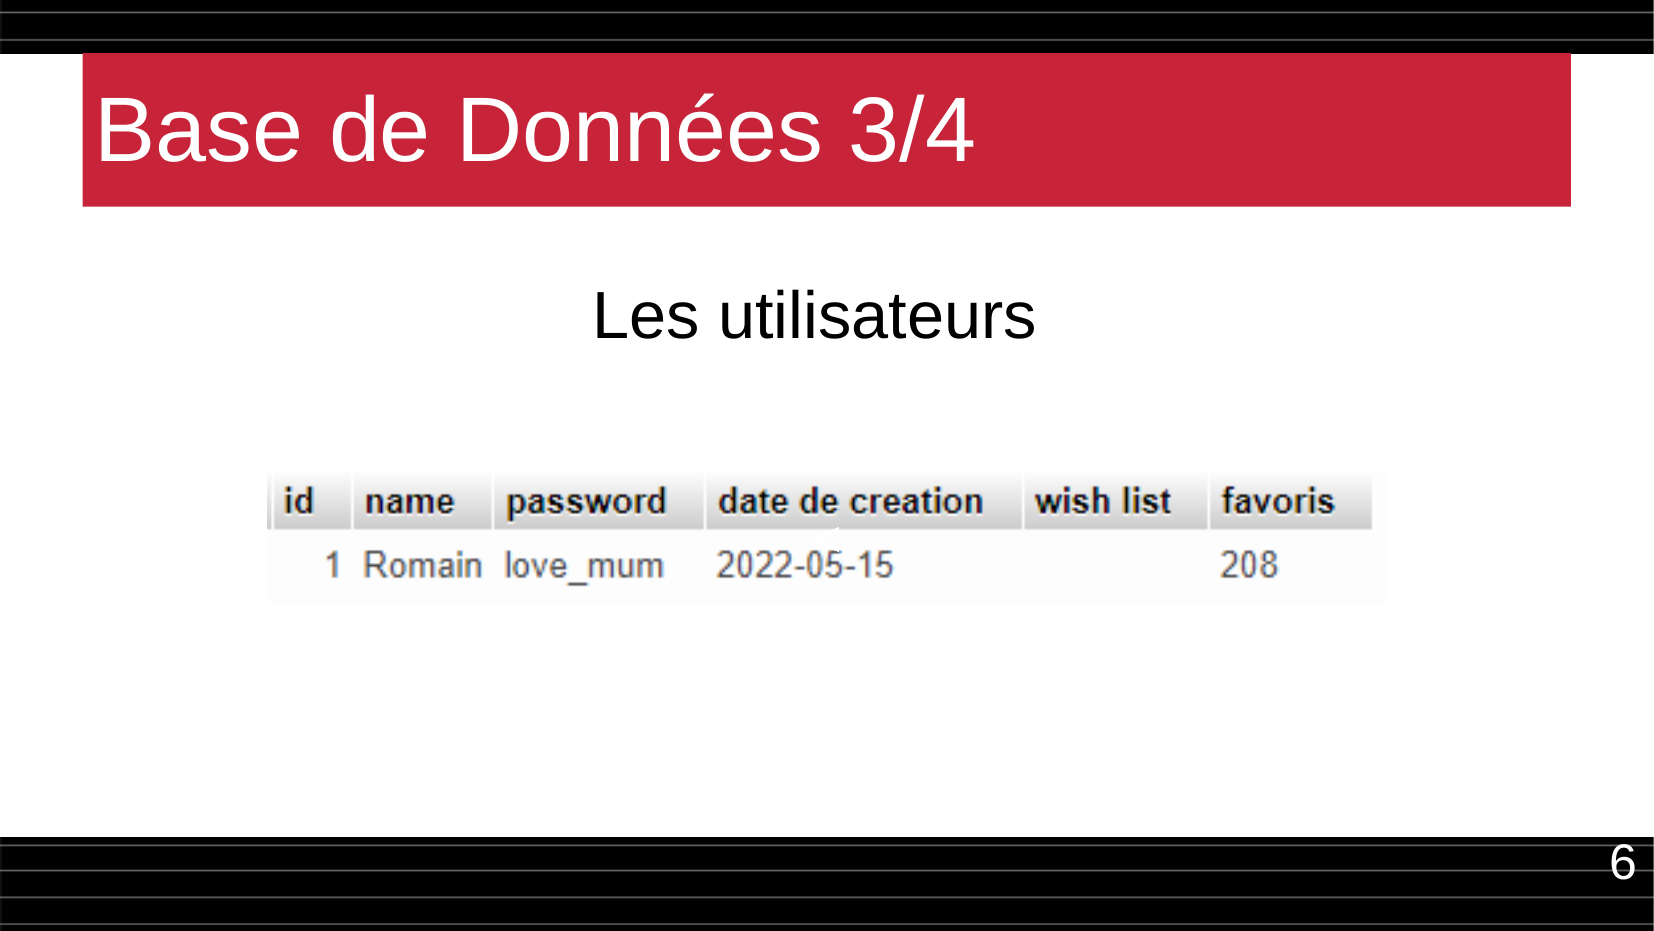

# Base de Données 3/4
Les utilisateurs
<
6